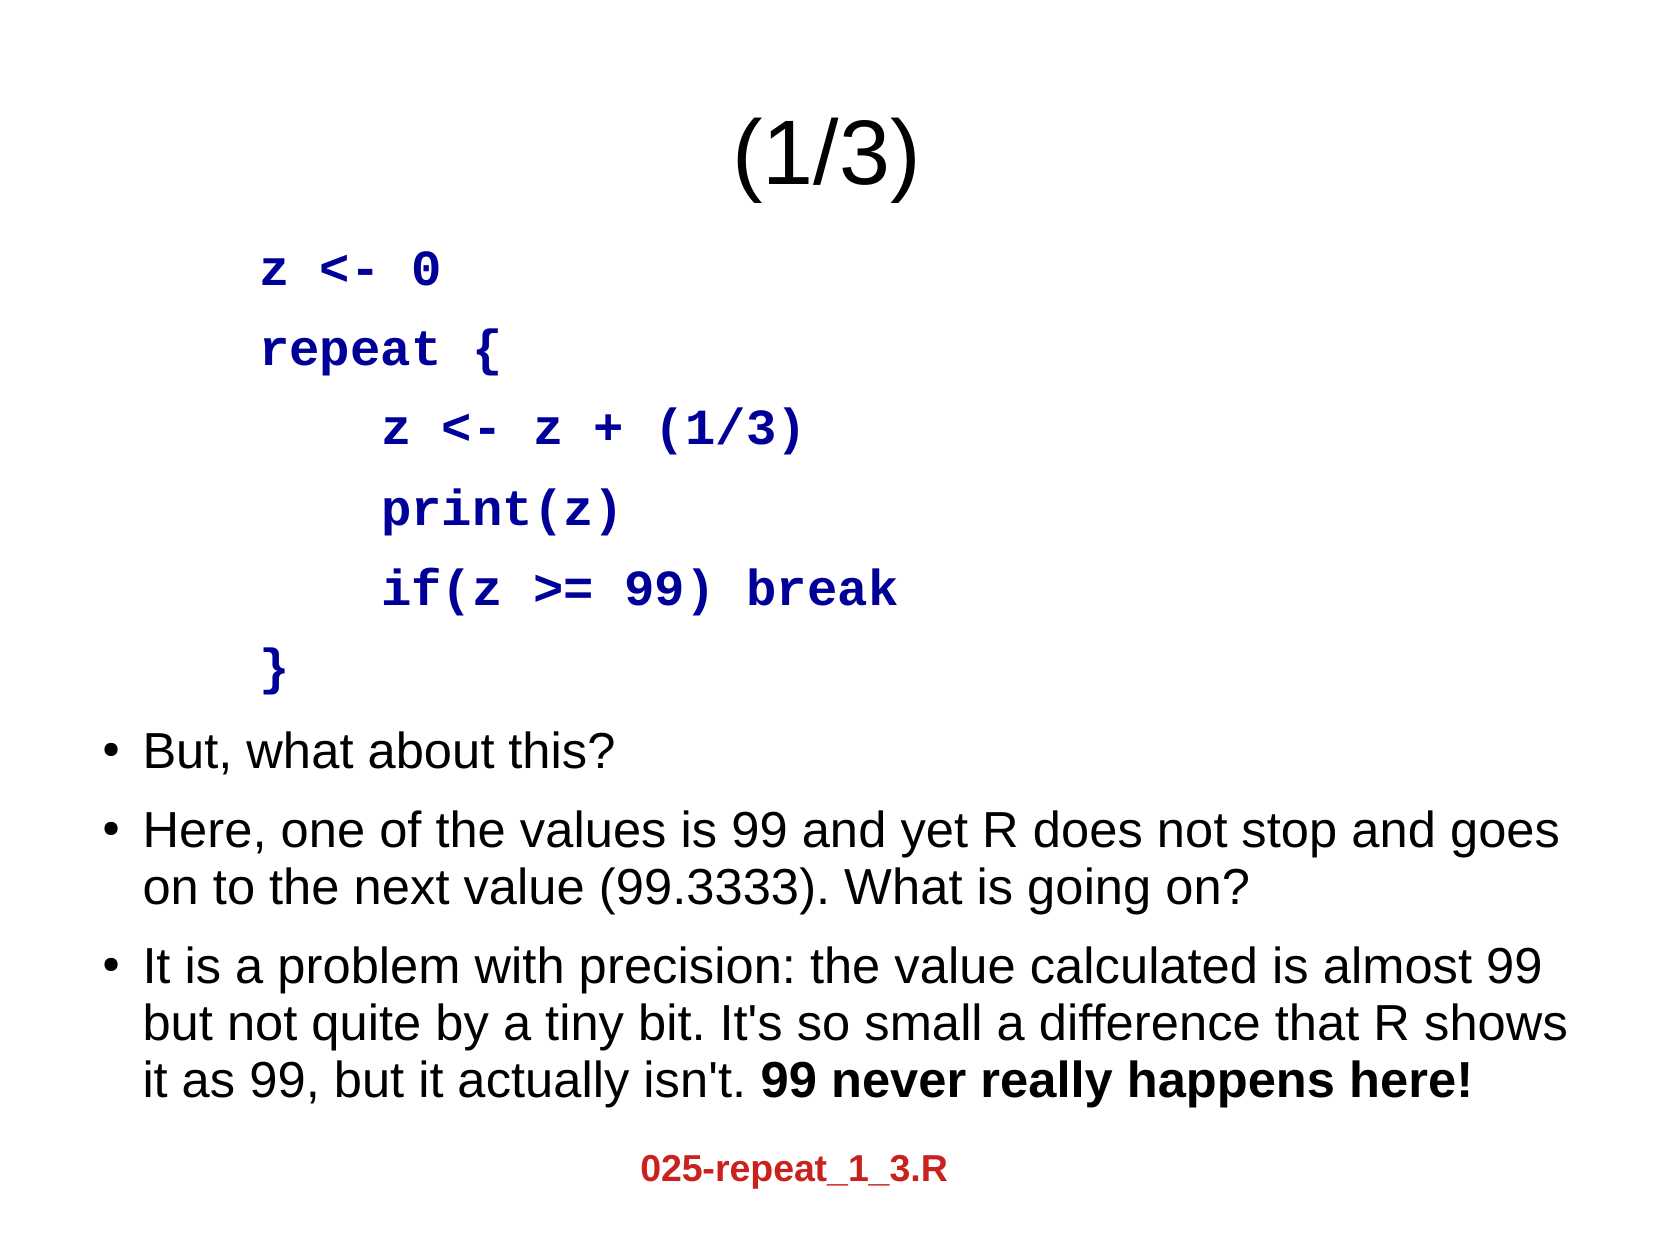

# (1/3)
z <- 0
repeat {
 z <- z + (1/3)
 print(z)
 if(z >= 99) break
}
But, what about this?
Here, one of the values is 99 and yet R does not stop and goes on to the next value (99.3333). What is going on?
It is a problem with precision: the value calculated is almost 99 but not quite by a tiny bit. It's so small a difference that R shows it as 99, but it actually isn't. 99 never really happens here!
025-repeat_1_3.R